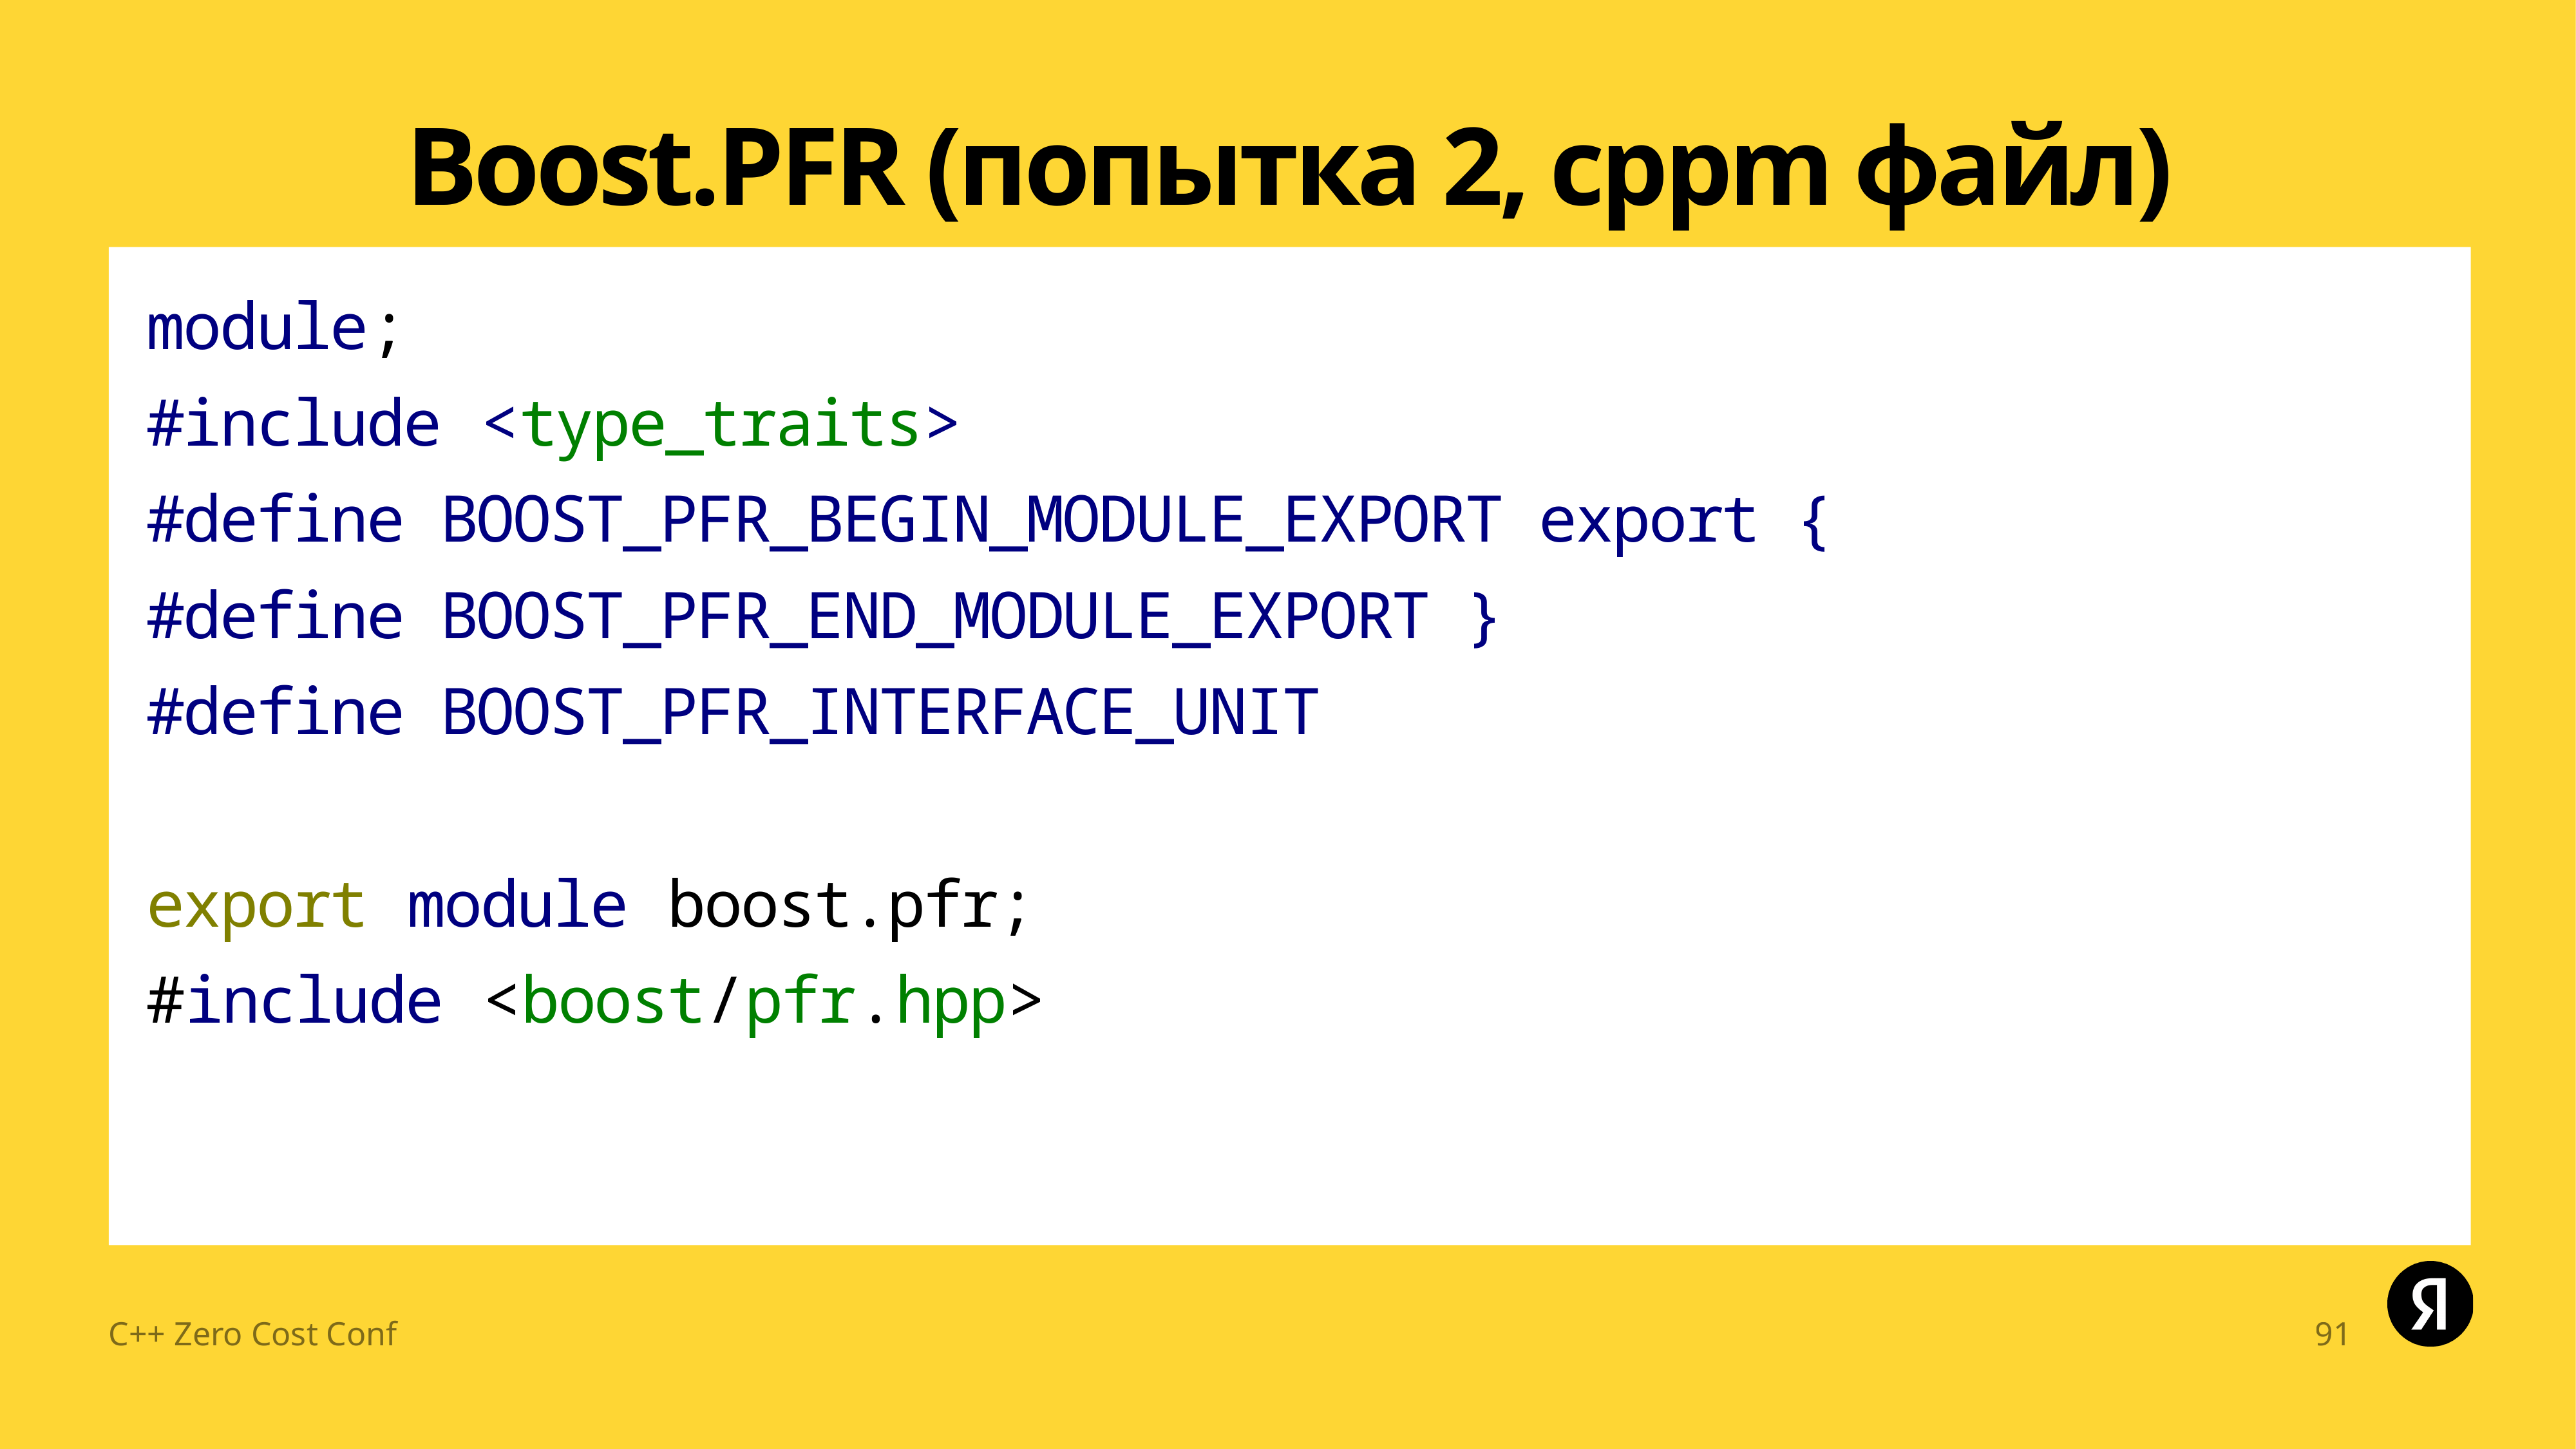

Boost.PFR (попытка 2, cppm файл)
# module;
#include <type_traits>
#define BOOST_PFR_BEGIN_MODULE_EXPORT export {
#define BOOST_PFR_END_MODULE_EXPORT }
#define BOOST_PFR_INTERFACE_UNIT
export module boost.pfr;
#include <boost/pfr.hpp>
C++ Zero Cost Conf
91